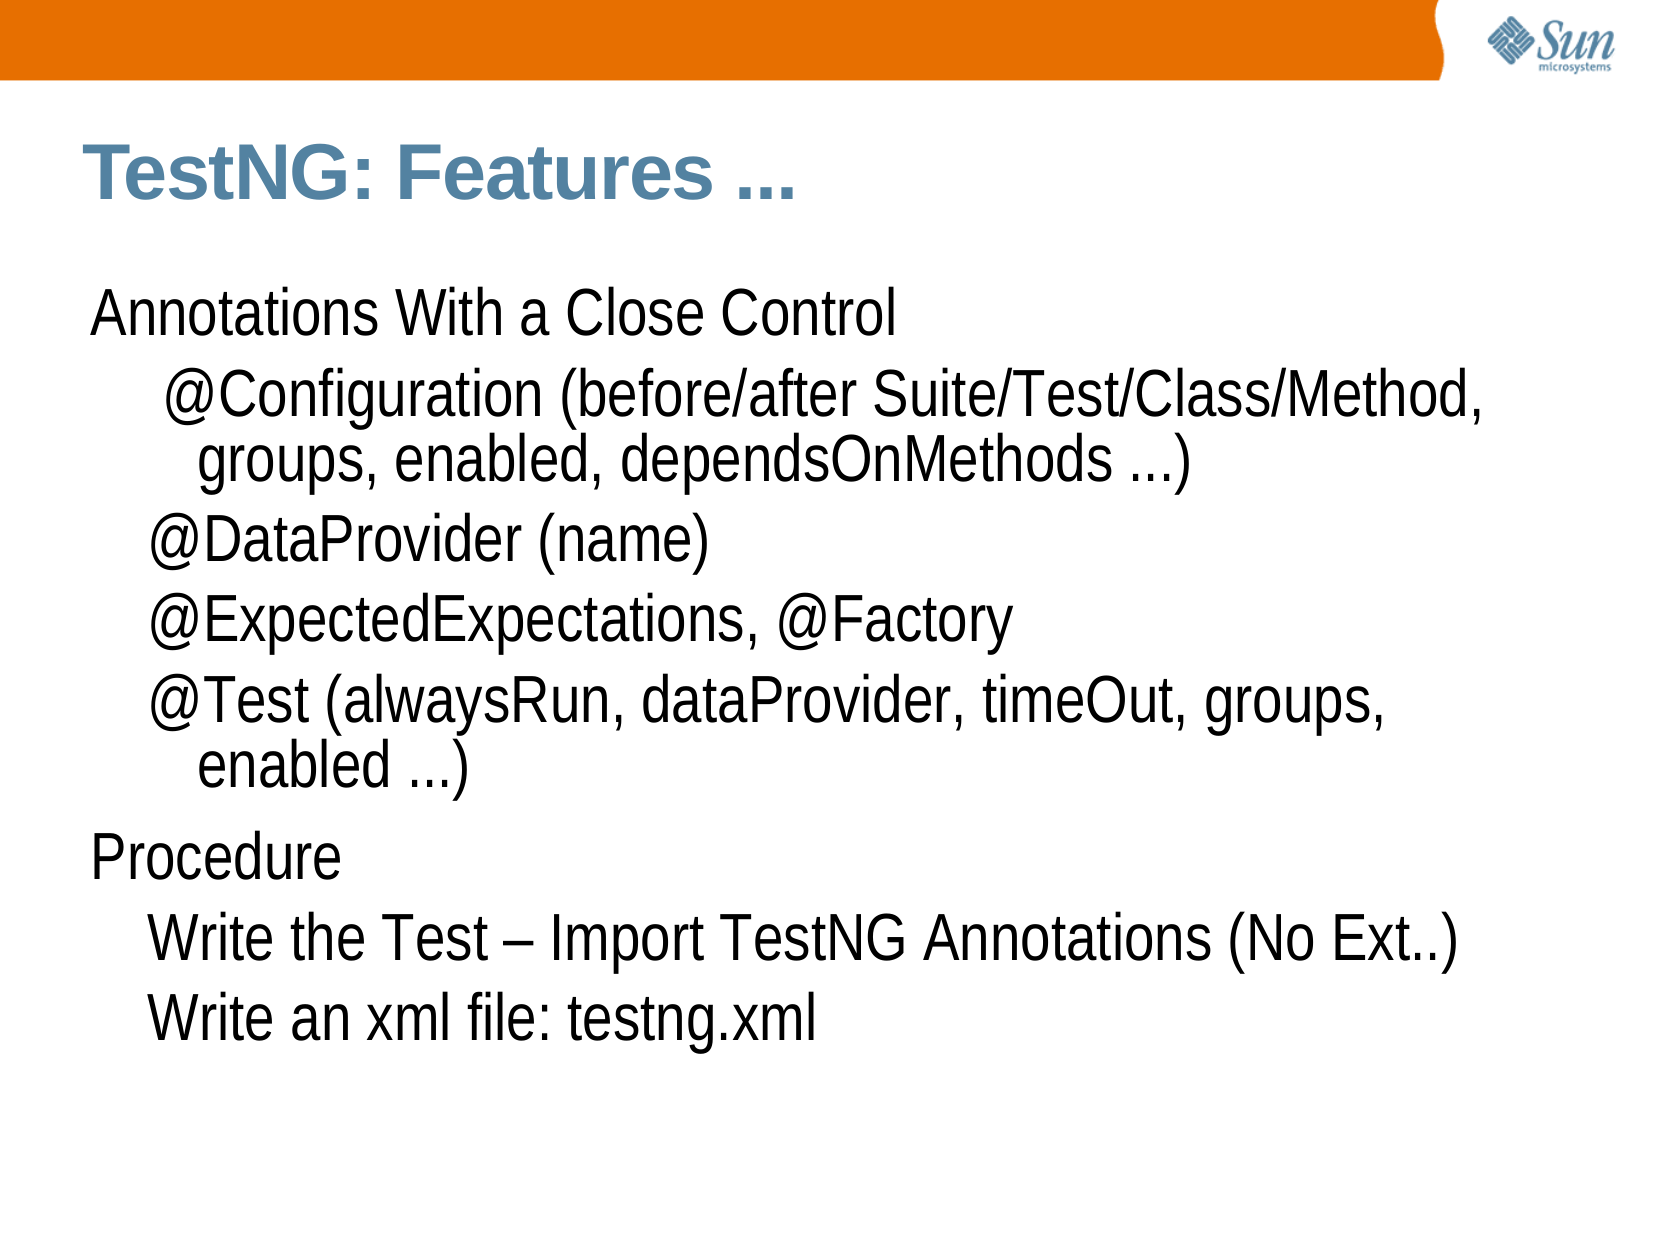

# TestNG: Features ...
Annotations With a Close Control
 @Configuration (before/after Suite/Test/Class/Method, groups, enabled, dependsOnMethods ...)
@DataProvider (name)
@ExpectedExpectations, @Factory
@Test (alwaysRun, dataProvider, timeOut, groups, enabled ...)
Procedure
Write the Test – Import TestNG Annotations (No Ext..)
Write an xml file: testng.xml